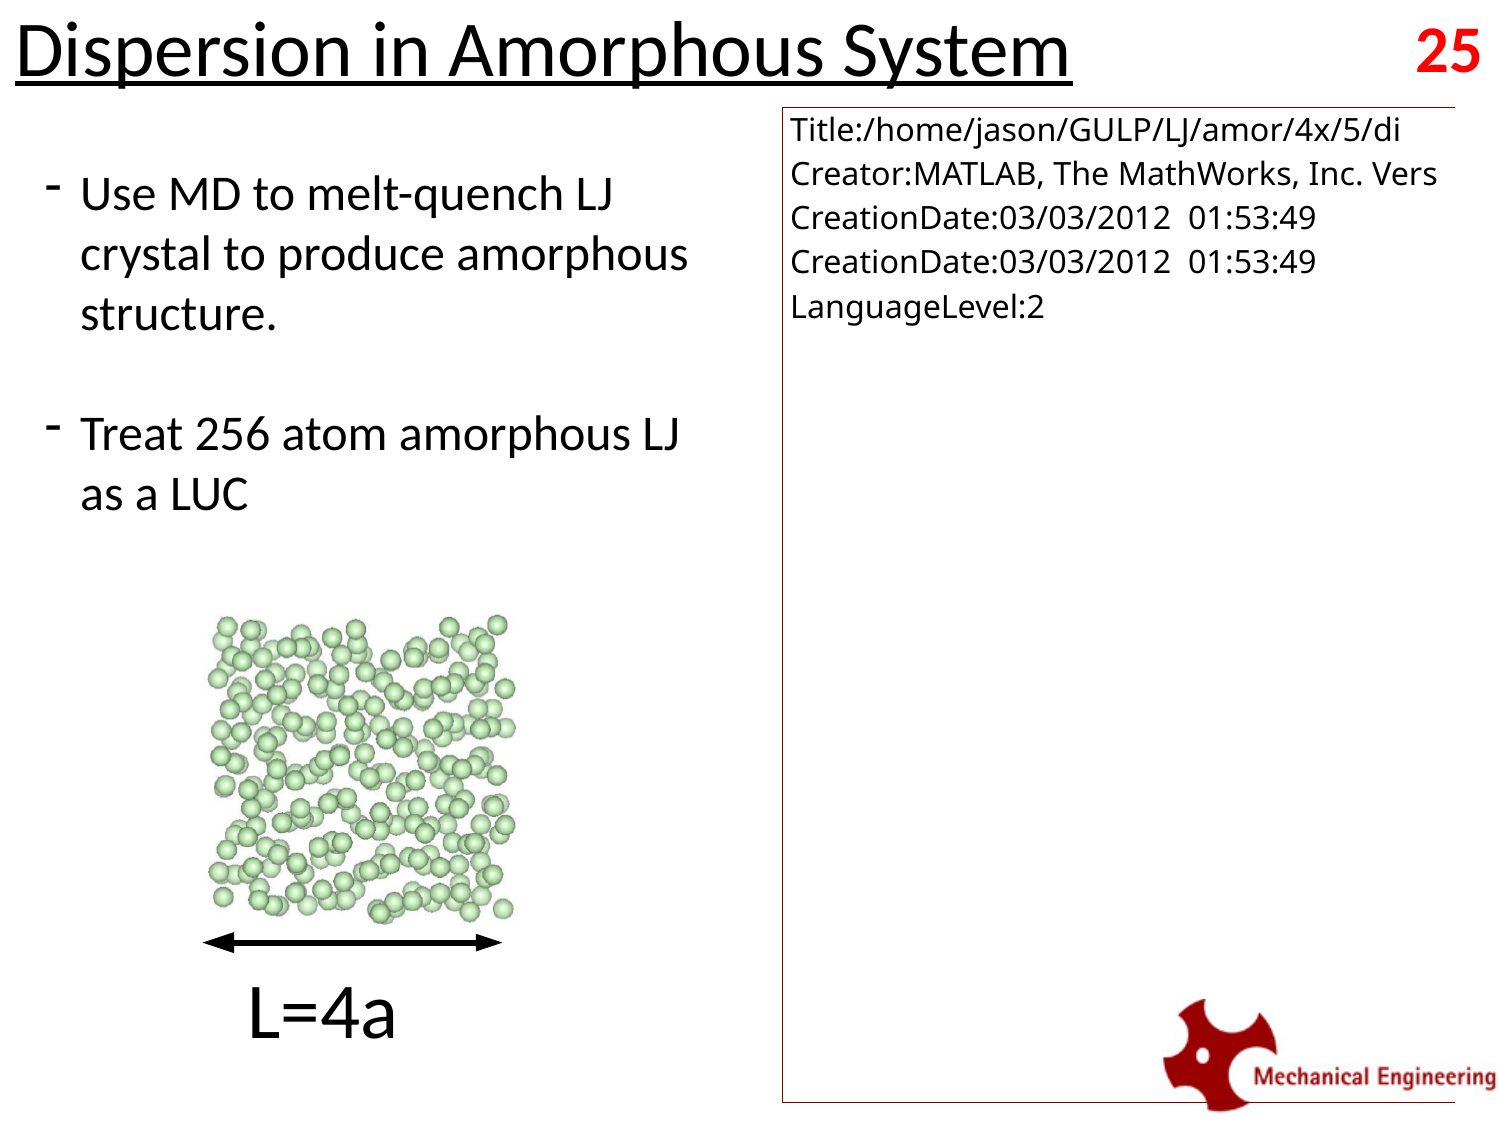

# Dispersion in Amorphous System
25
Use MD to melt-quench LJ crystal to produce amorphous structure.
Treat 256 atom amorphous LJ as a LUC
L=4a